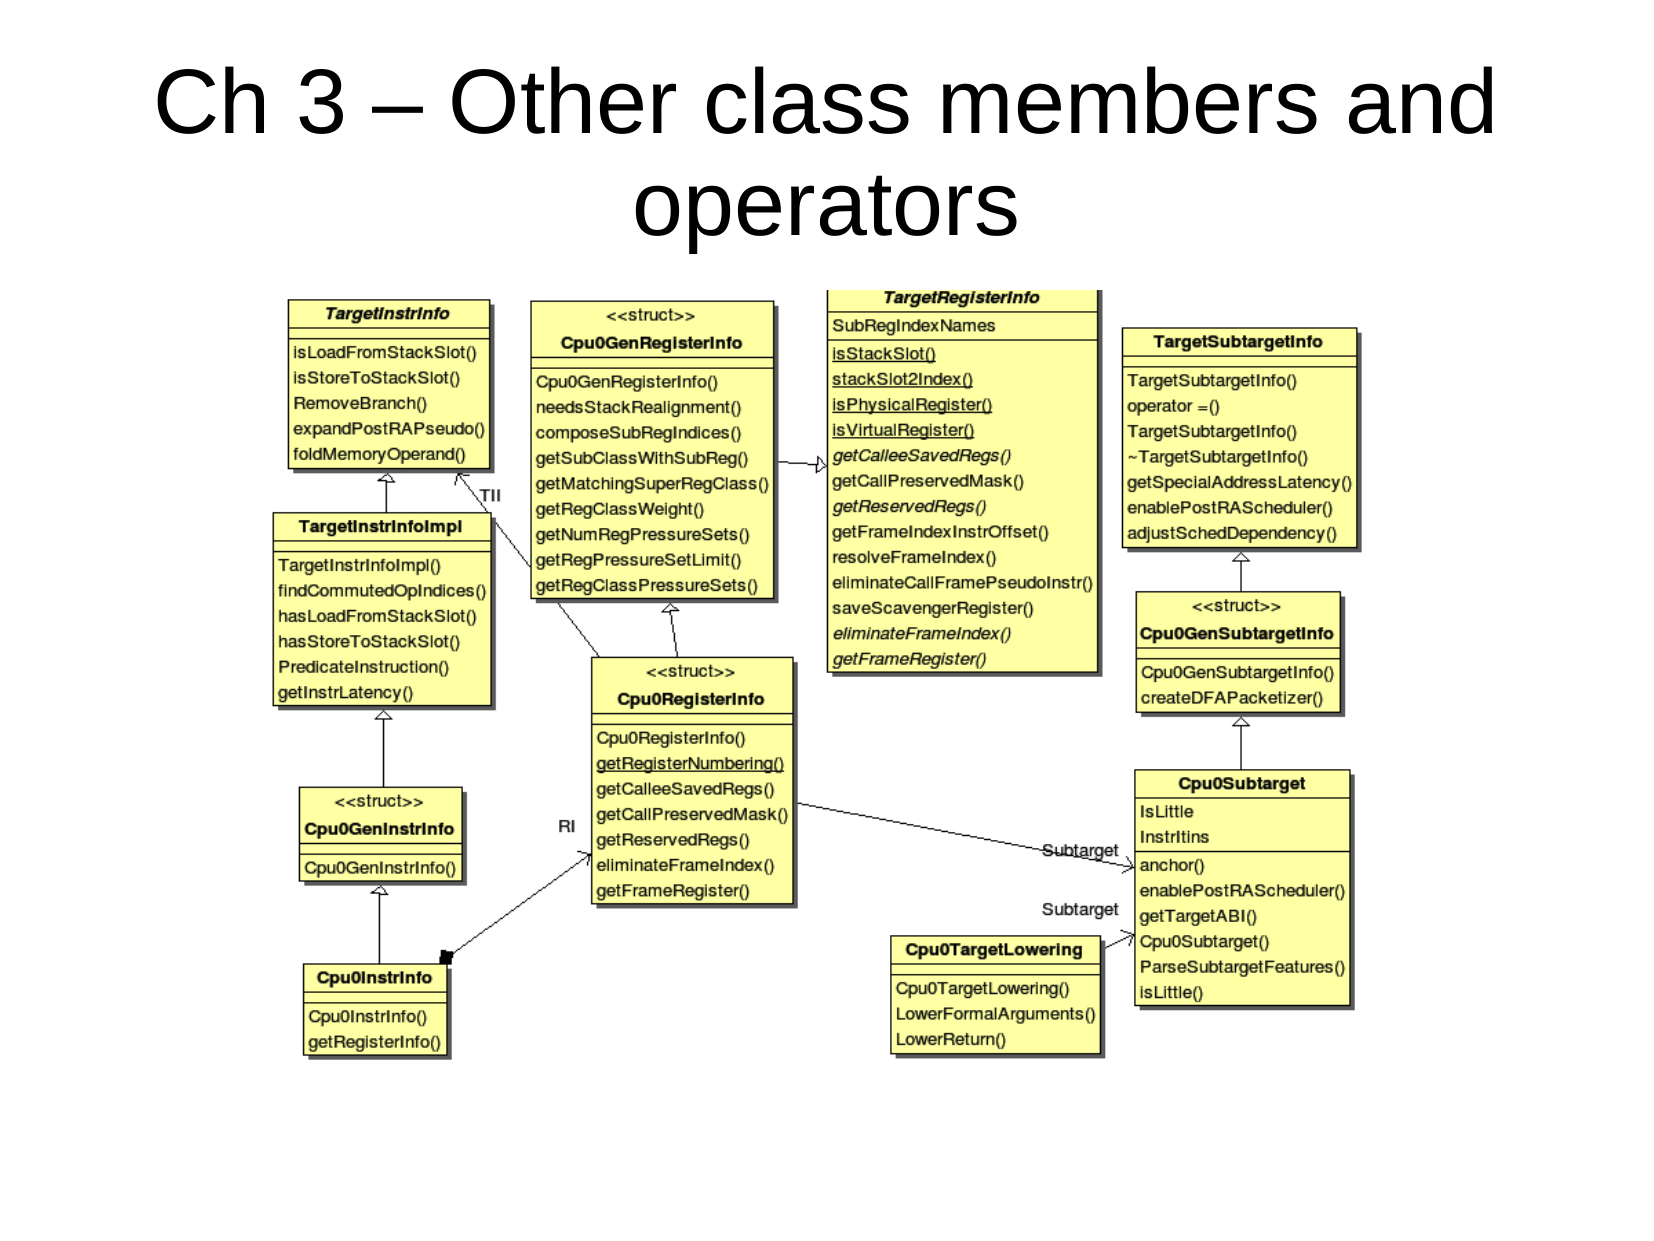

# Ch 3 – Other class members and operators